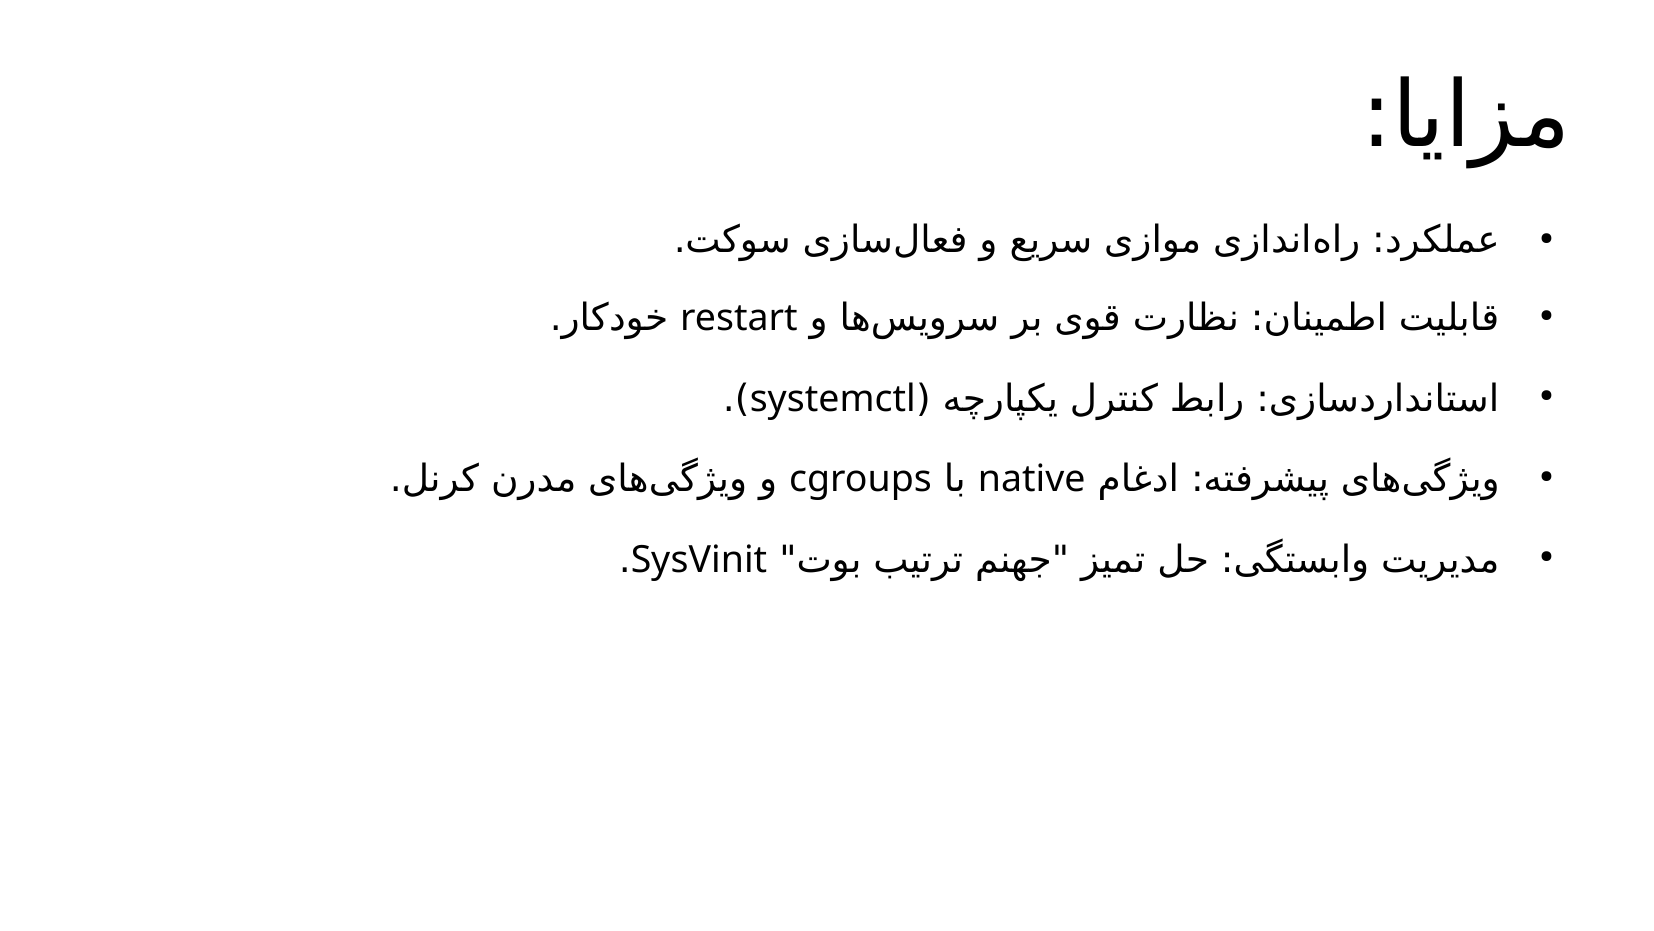

# مزایا:
عملکرد: راه‌اندازی موازی سریع و فعال‌سازی سوکت.
قابلیت اطمینان: نظارت قوی بر سرویس‌ها و restart خودکار.
استانداردسازی: رابط کنترل یکپارچه (systemctl).
ویژگی‌های پیشرفته: ادغام native با cgroups و ویژگی‌های مدرن کرنل.
مدیریت وابستگی: حل تمیز "جهنم ترتیب بوت" SysVinit.